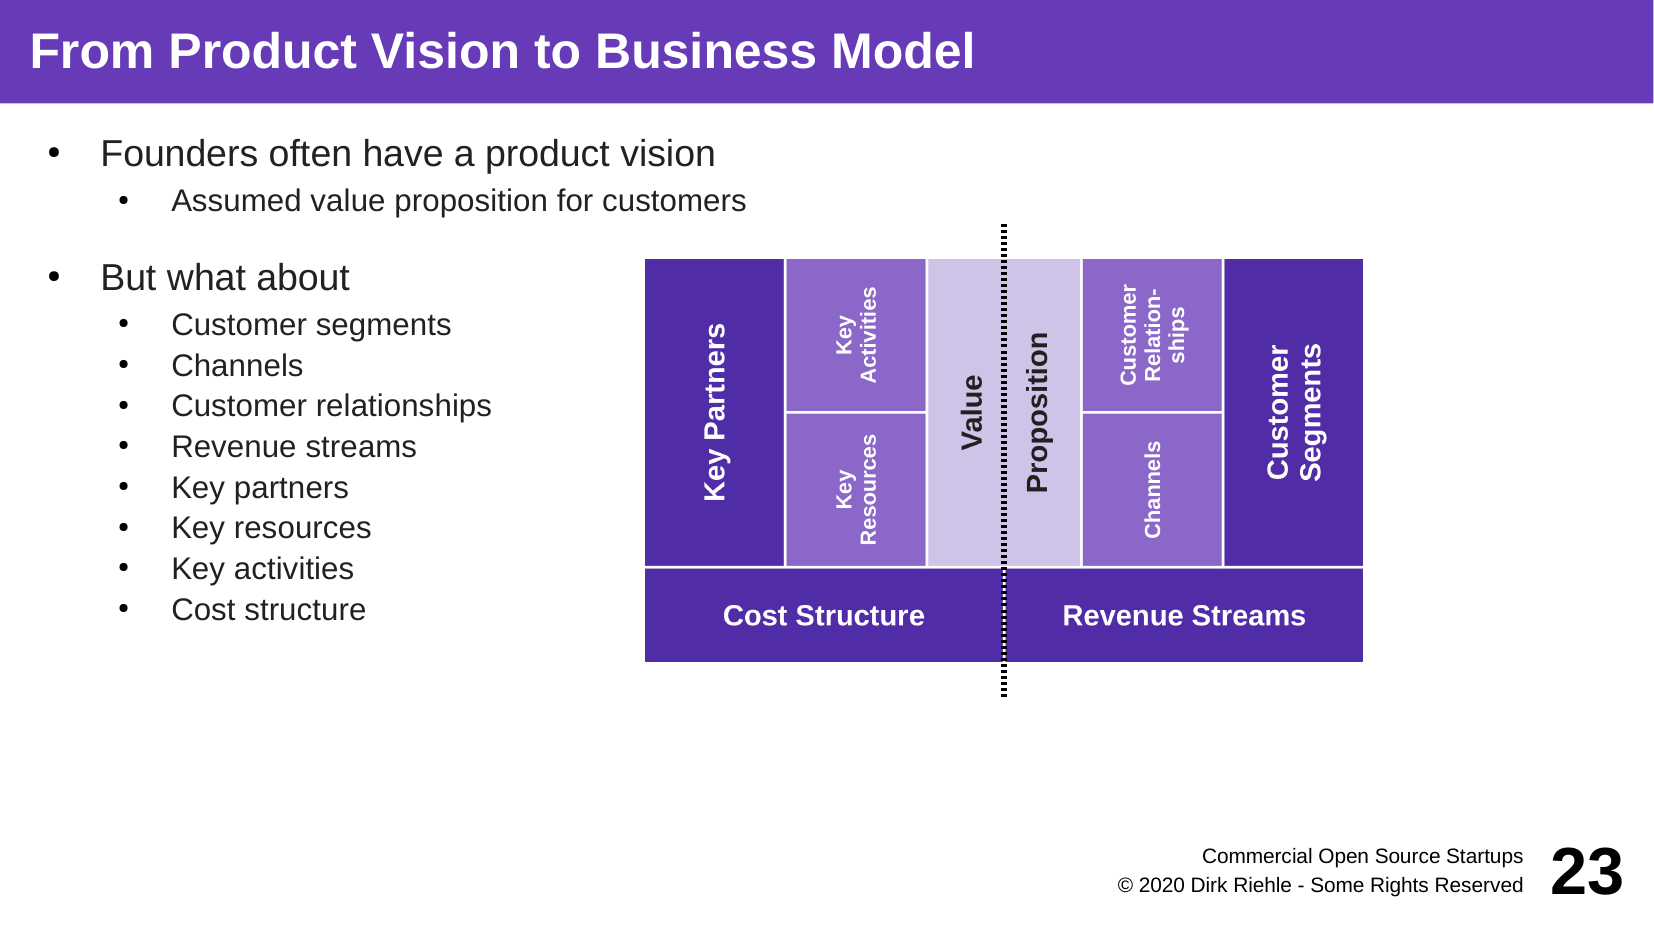

# From Product Vision to Business Model
Founders often have a product vision
Assumed value proposition for customers
But what about
Customer segments
Channels
Customer relationships
Revenue streams
Key partners
Key resources
Key activities
Cost structure
Commercial Open Source Startups
23
© 2020 Dirk Riehle - Some Rights Reserved